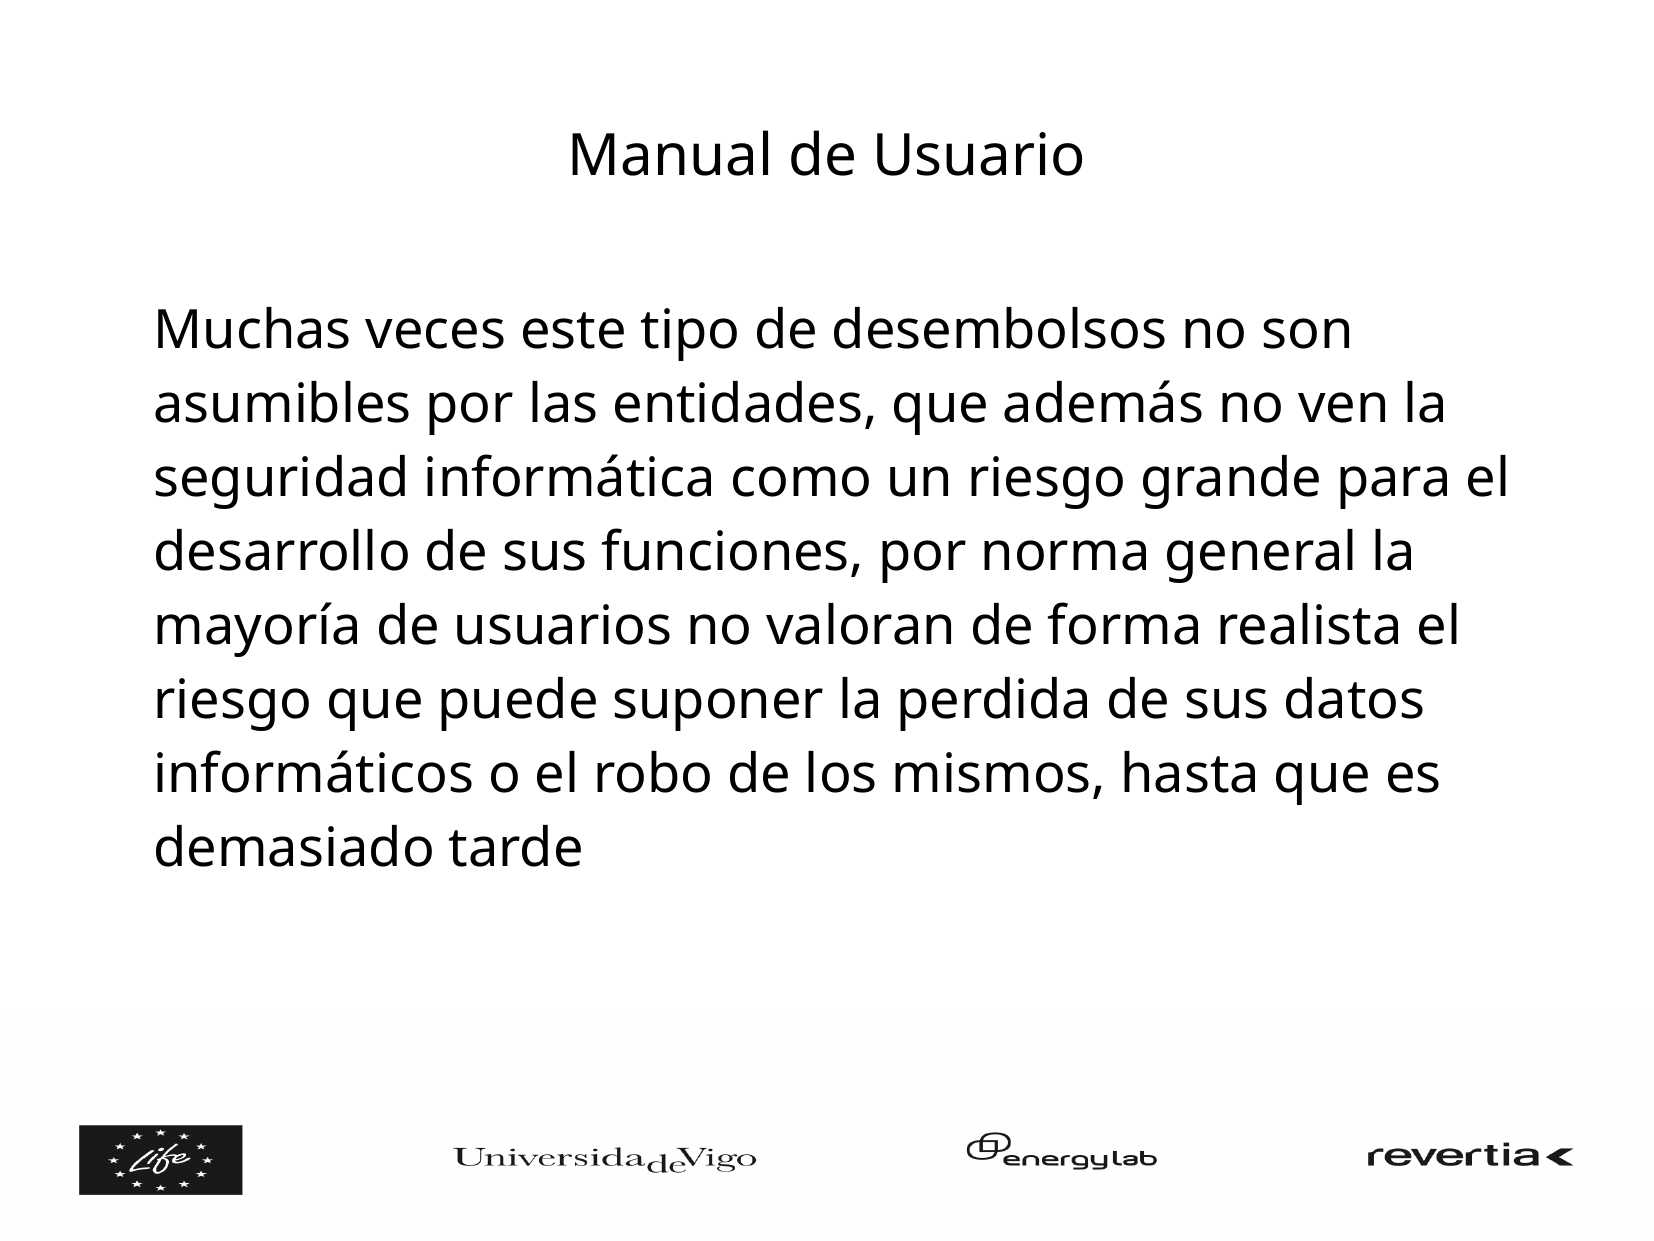

# Manual de Usuario
Muchas veces este tipo de desembolsos no son asumibles por las entidades, que además no ven la seguridad informática como un riesgo grande para el desarrollo de sus funciones, por norma general la mayoría de usuarios no valoran de forma realista el riesgo que puede suponer la perdida de sus datos informáticos o el robo de los mismos, hasta que es demasiado tarde